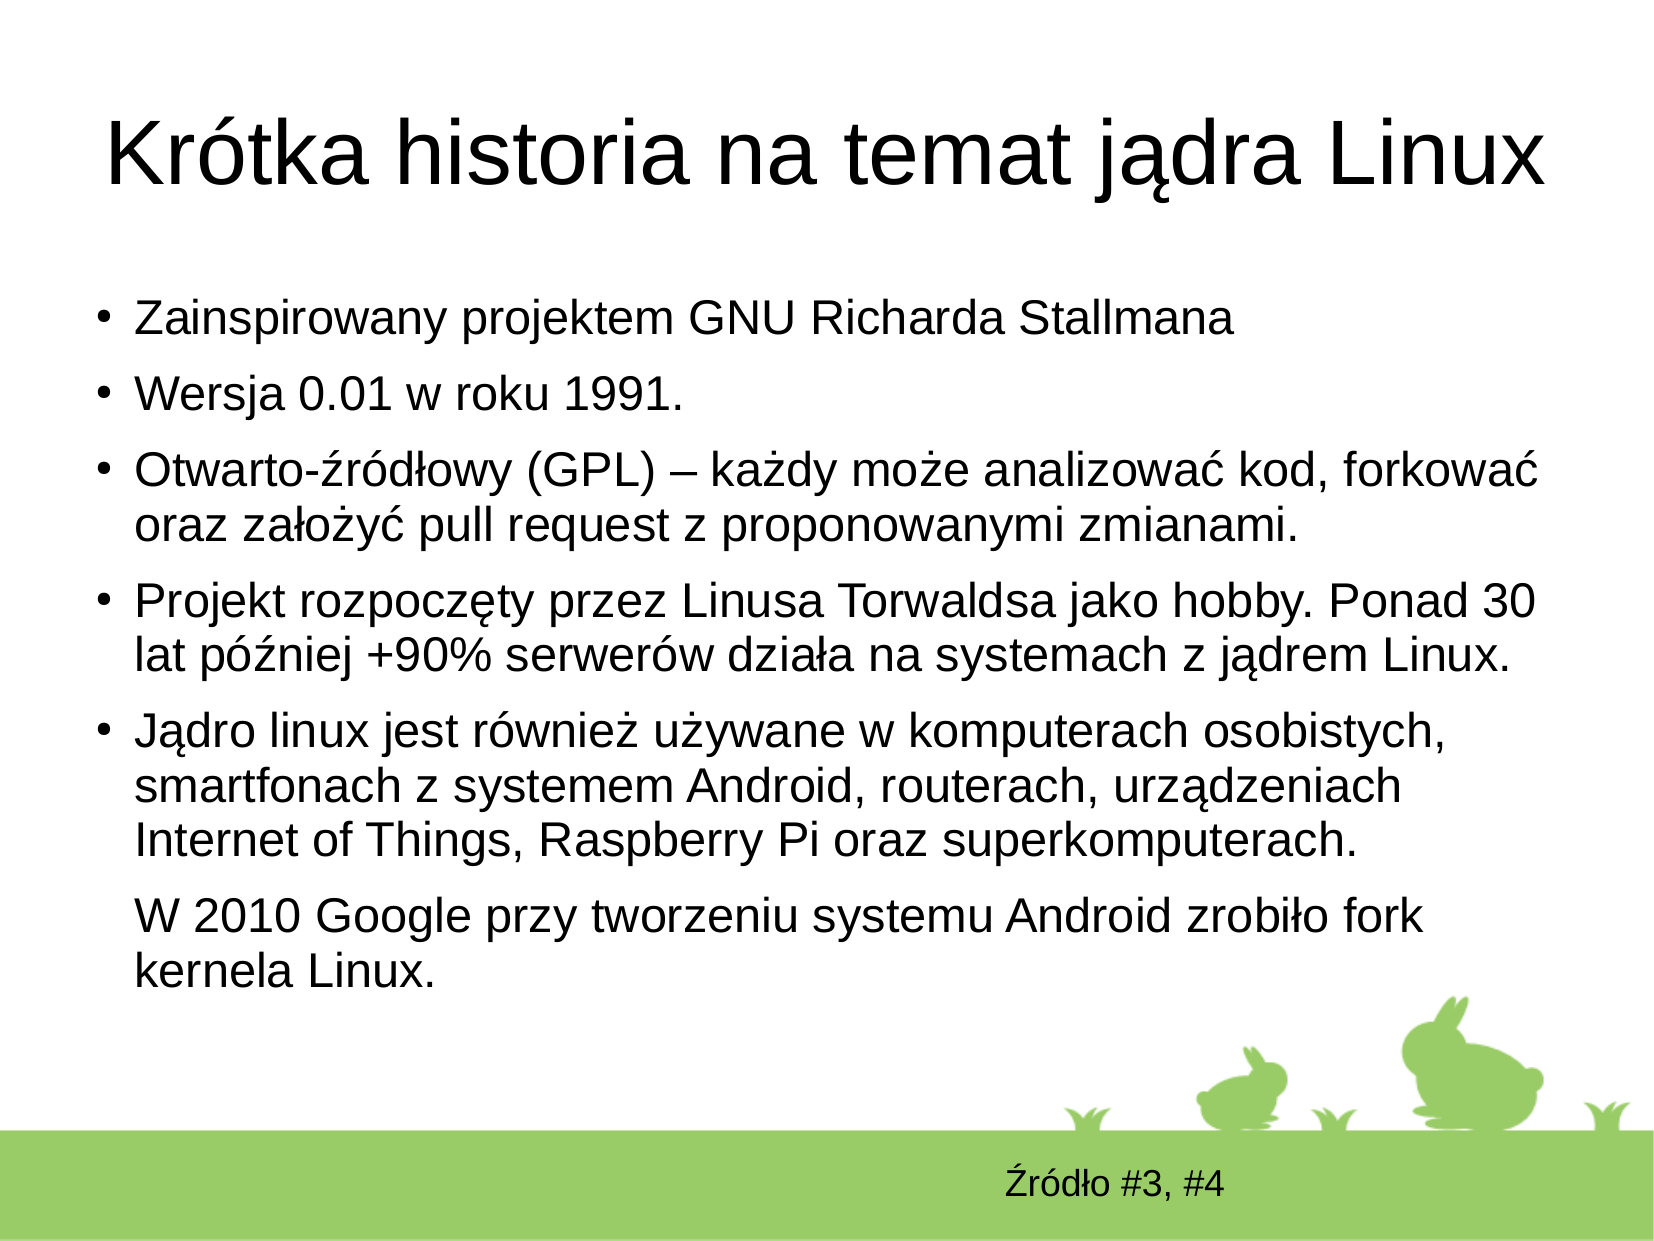

# Krótka historia na temat jądra Linux
Zainspirowany projektem GNU Richarda Stallmana
Wersja 0.01 w roku 1991.
Otwarto-źródłowy (GPL) – każdy może analizować kod, forkować oraz założyć pull request z proponowanymi zmianami.
Projekt rozpoczęty przez Linusa Torwaldsa jako hobby. Ponad 30 lat później +90% serwerów działa na systemach z jądrem Linux.
Jądro linux jest również używane w komputerach osobistych, smartfonach z systemem Android, routerach, urządzeniach Internet of Things, Raspberry Pi oraz superkomputerach.
W 2010 Google przy tworzeniu systemu Android zrobiło fork kernela Linux.
Źródło #3, #4